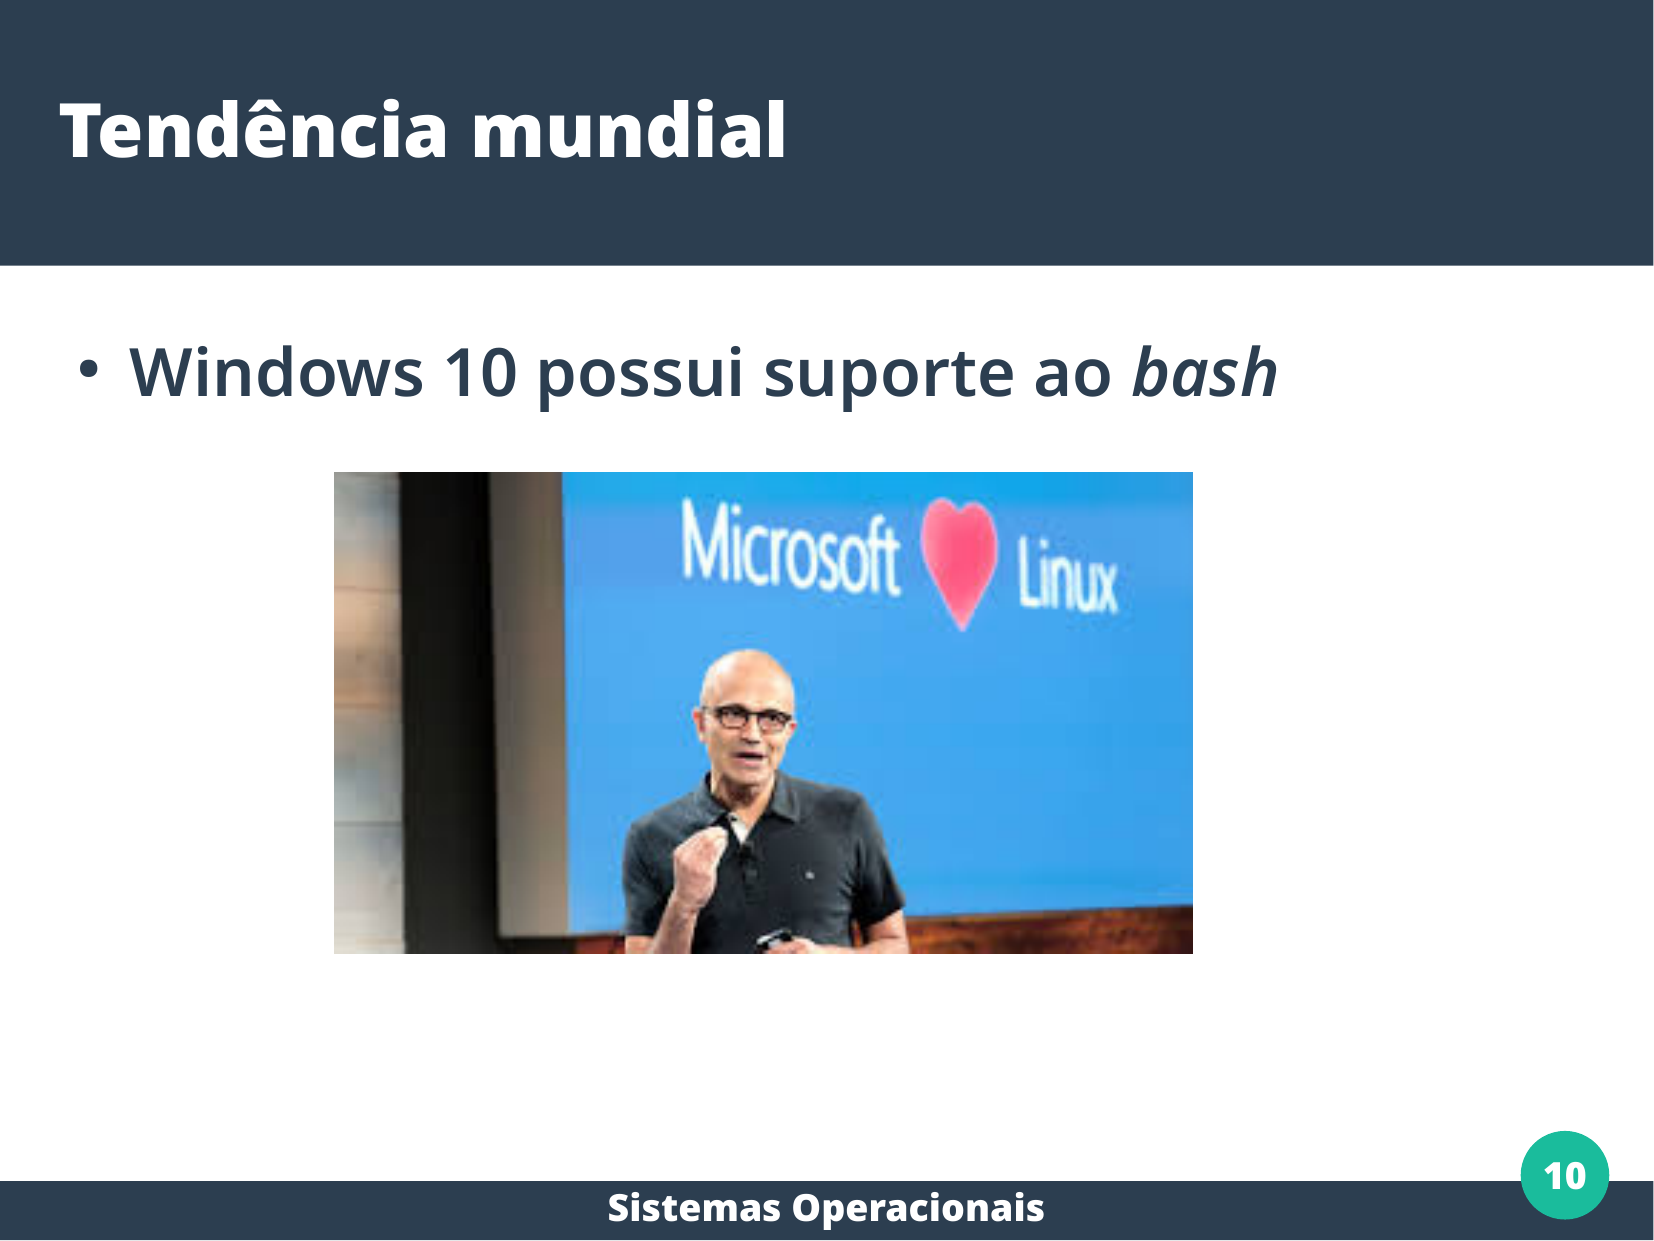

# Tendência mundial
Windows 10 possui suporte ao bash
10
Sistemas Operacionais